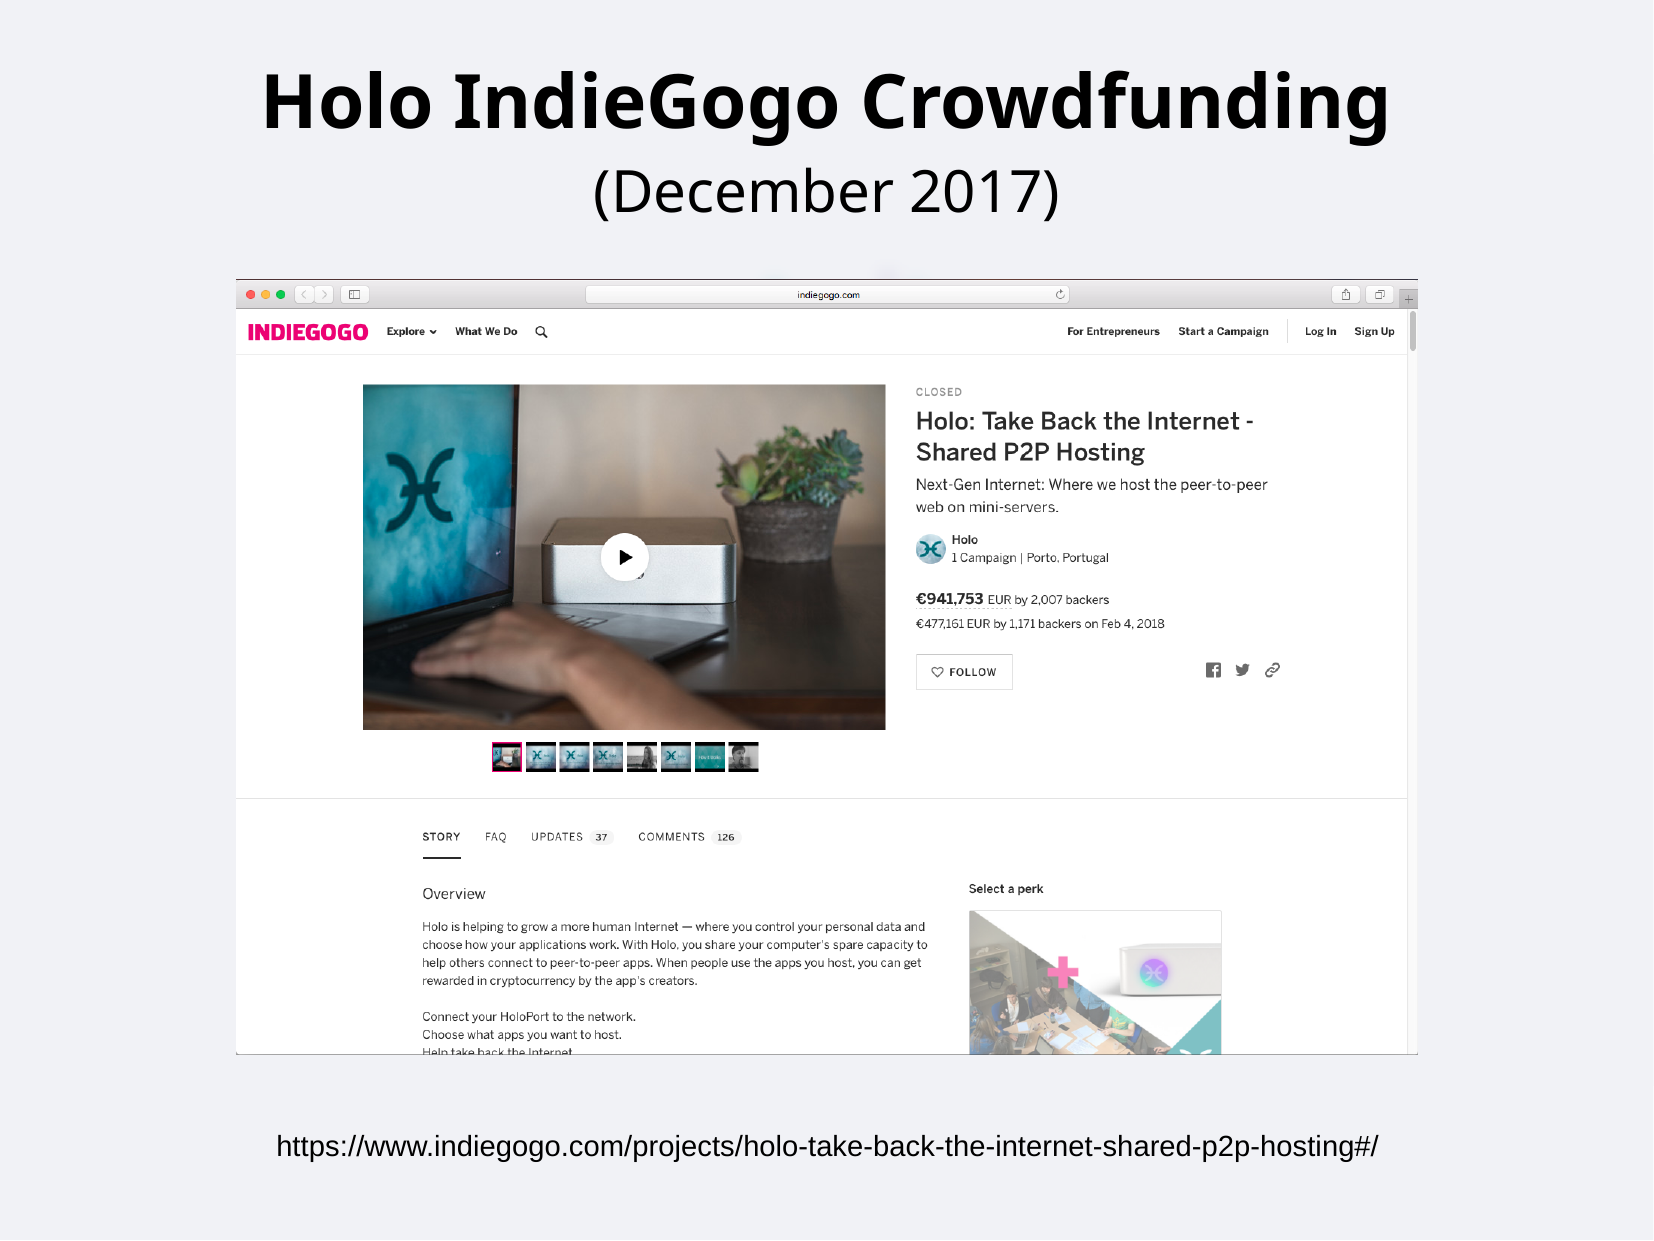

# Holo IndieGogo Crowdfunding (December 2017)
https://www.indiegogo.com/projects/holo-take-back-the-internet-shared-p2p-hosting#/